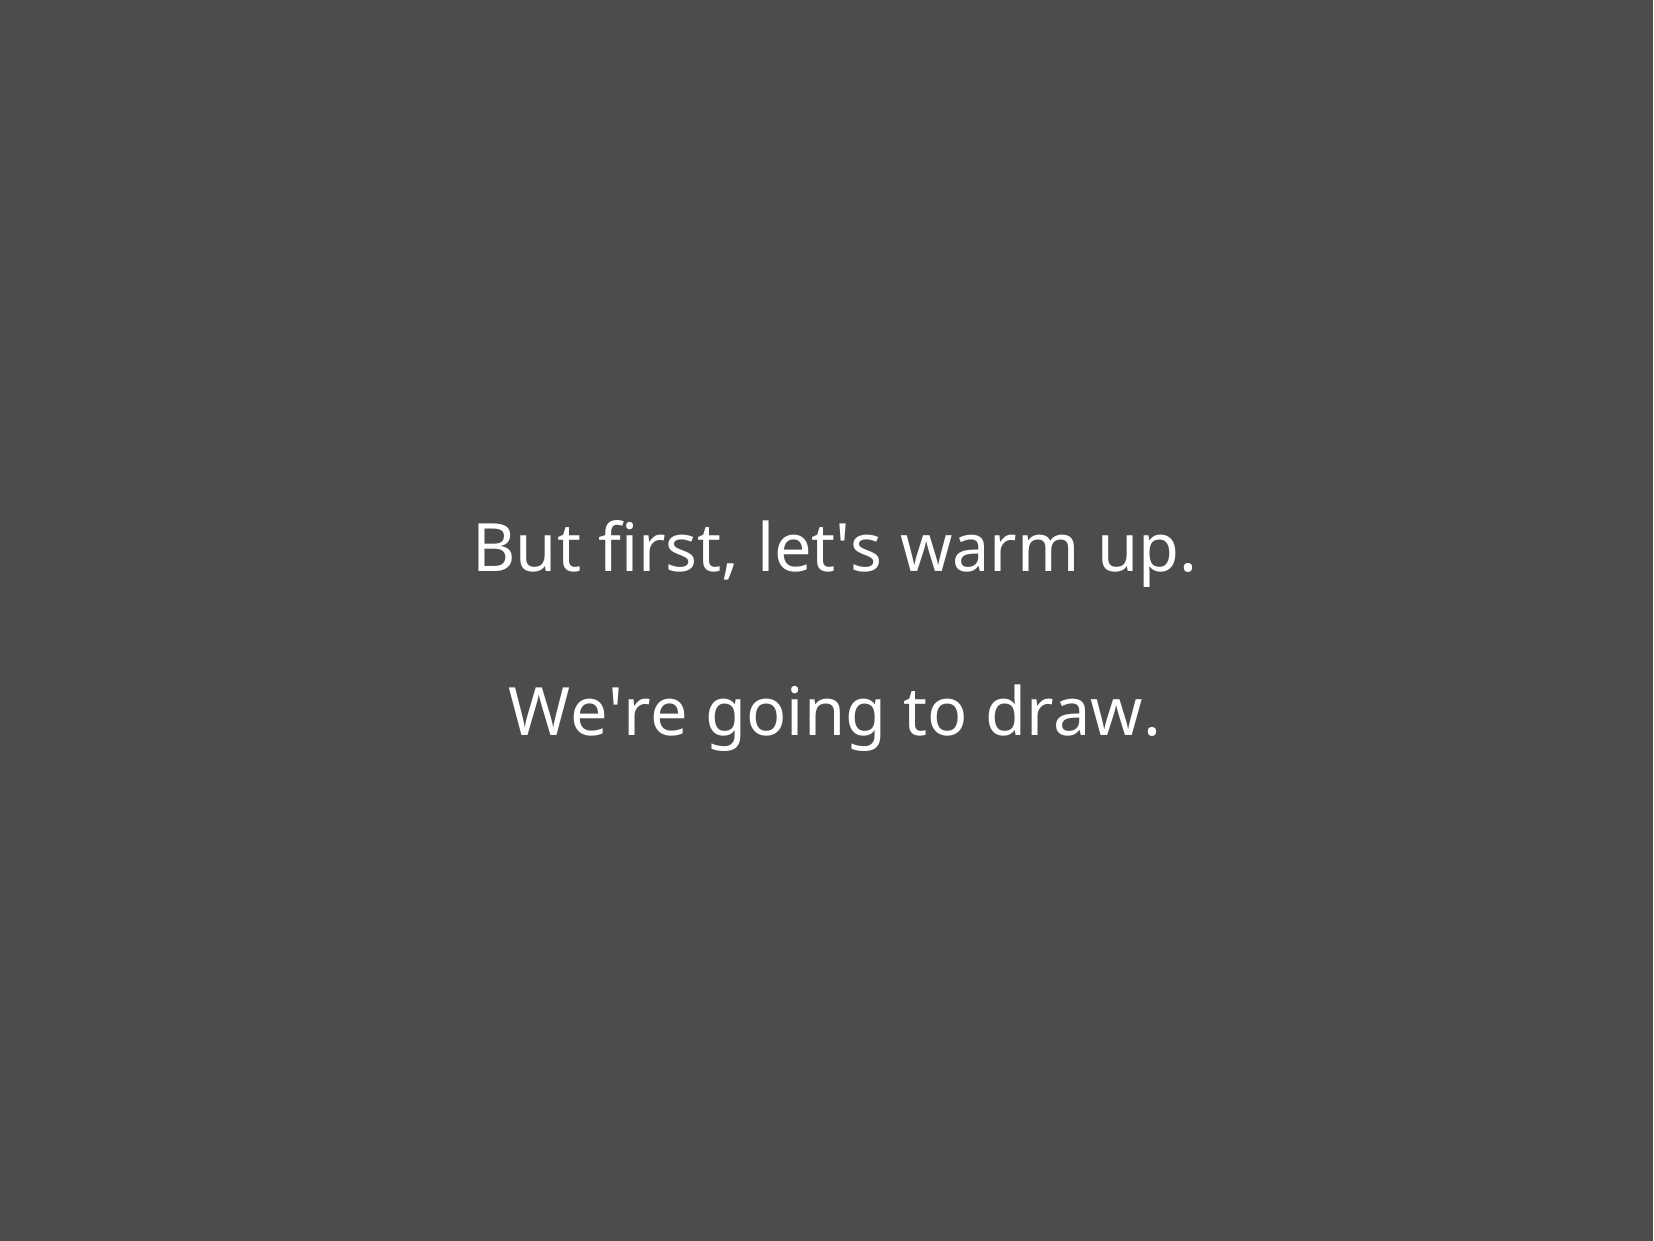

# But first, let's warm up. We're going to draw.